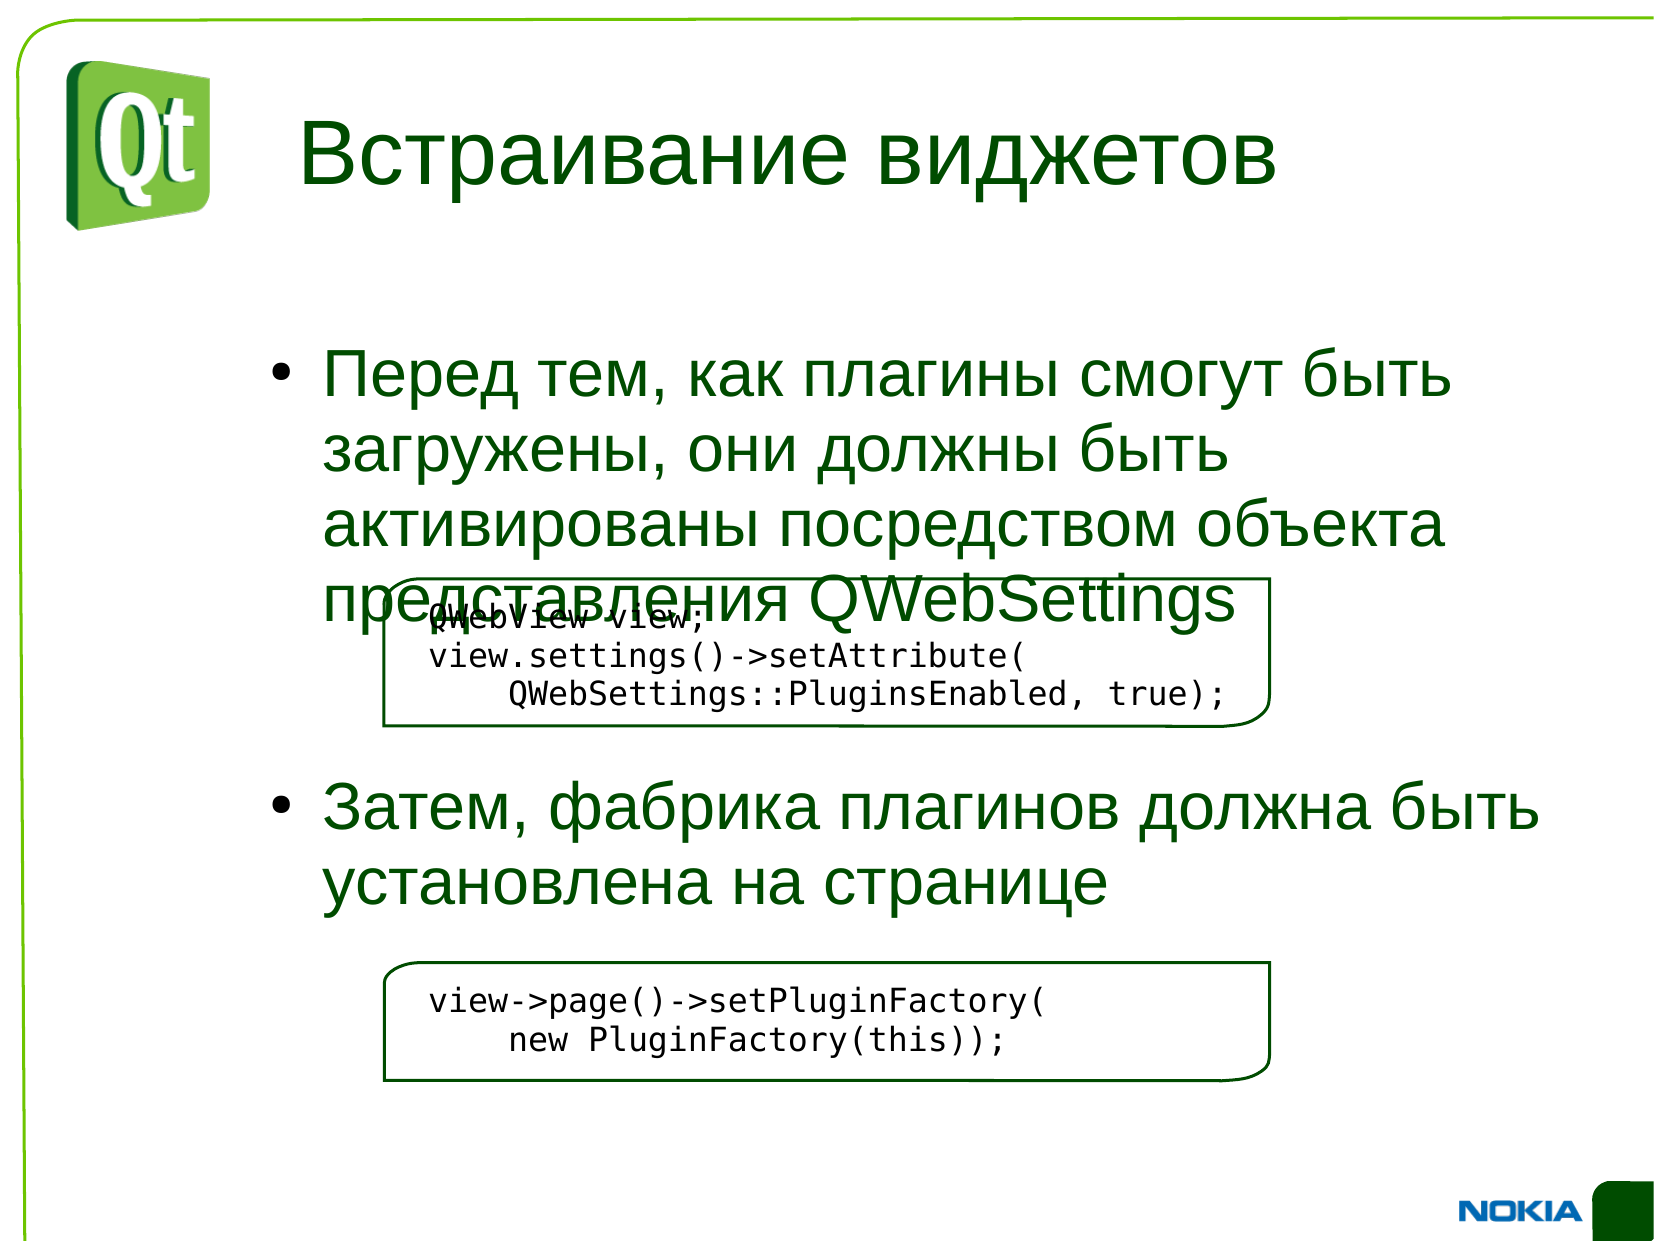

# Встраивание виджетов
Перед тем, как плагины смогут быть загружены, они должны быть активированы посредством объекта представления QWebSettings
Затем, фабрика плагинов должна быть установлена на странице
QWebView view;
view.settings()->setAttribute(
 QWebSettings::PluginsEnabled, true);
view->page()->setPluginFactory(
 new PluginFactory(this));